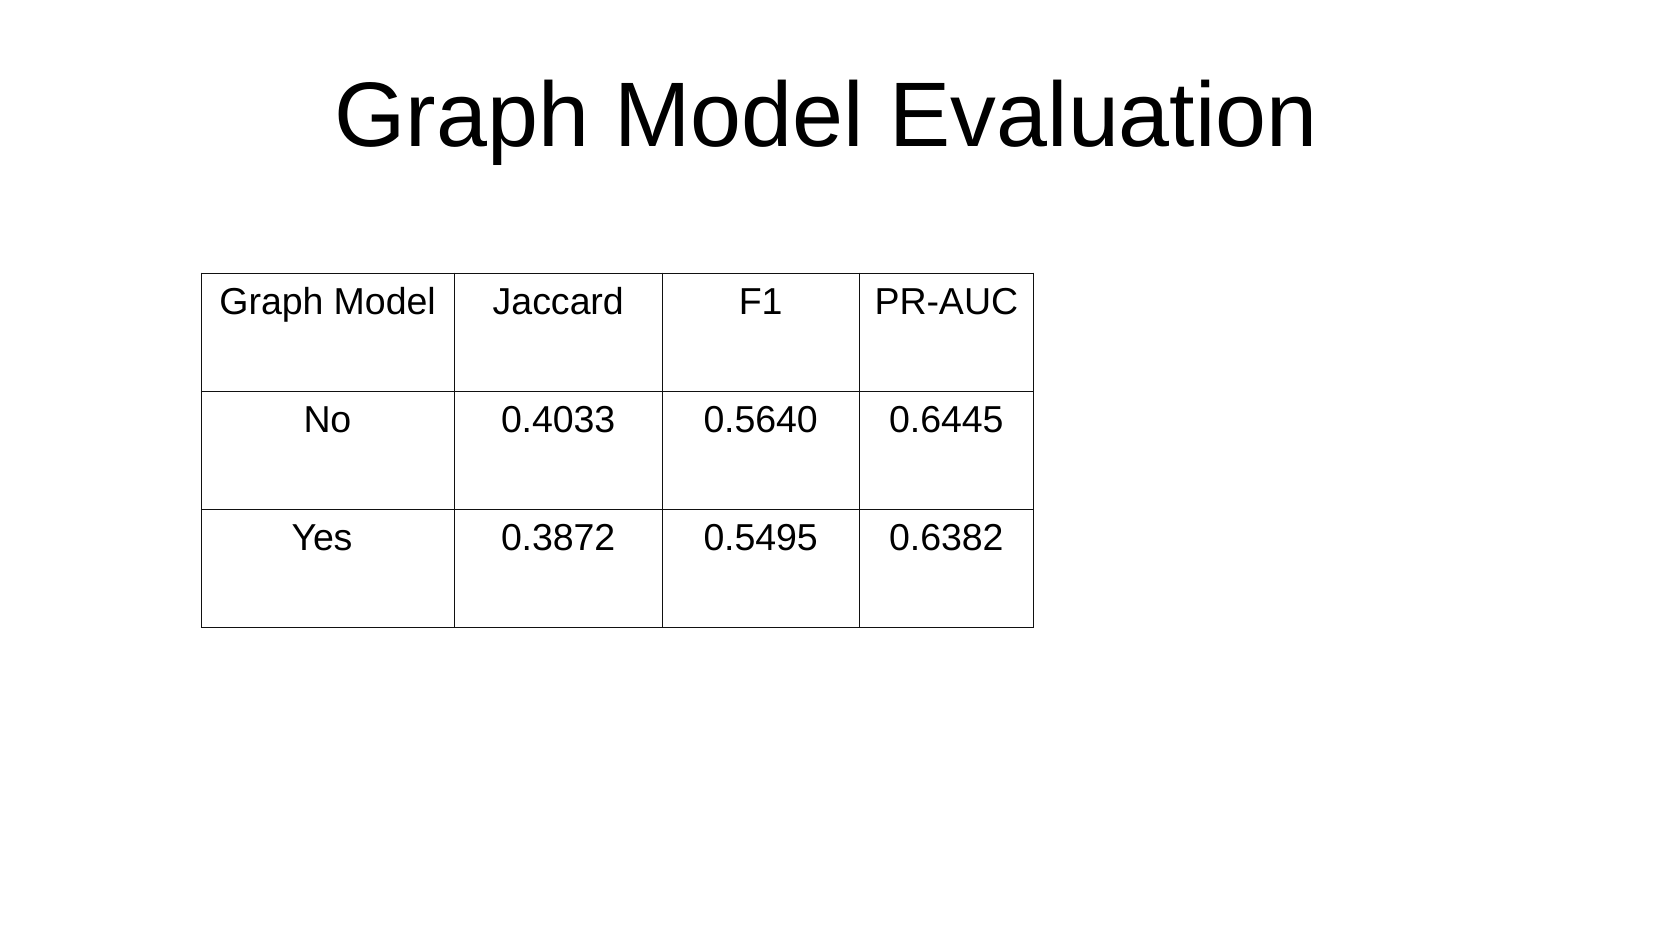

# Graph Model Evaluation
| Graph Model | Jaccard | F1 | PR-AUC |
| --- | --- | --- | --- |
| No | 0.4033 | 0.5640 | 0.6445 |
| Yes | 0.3872 | 0.5495 | 0.6382 |